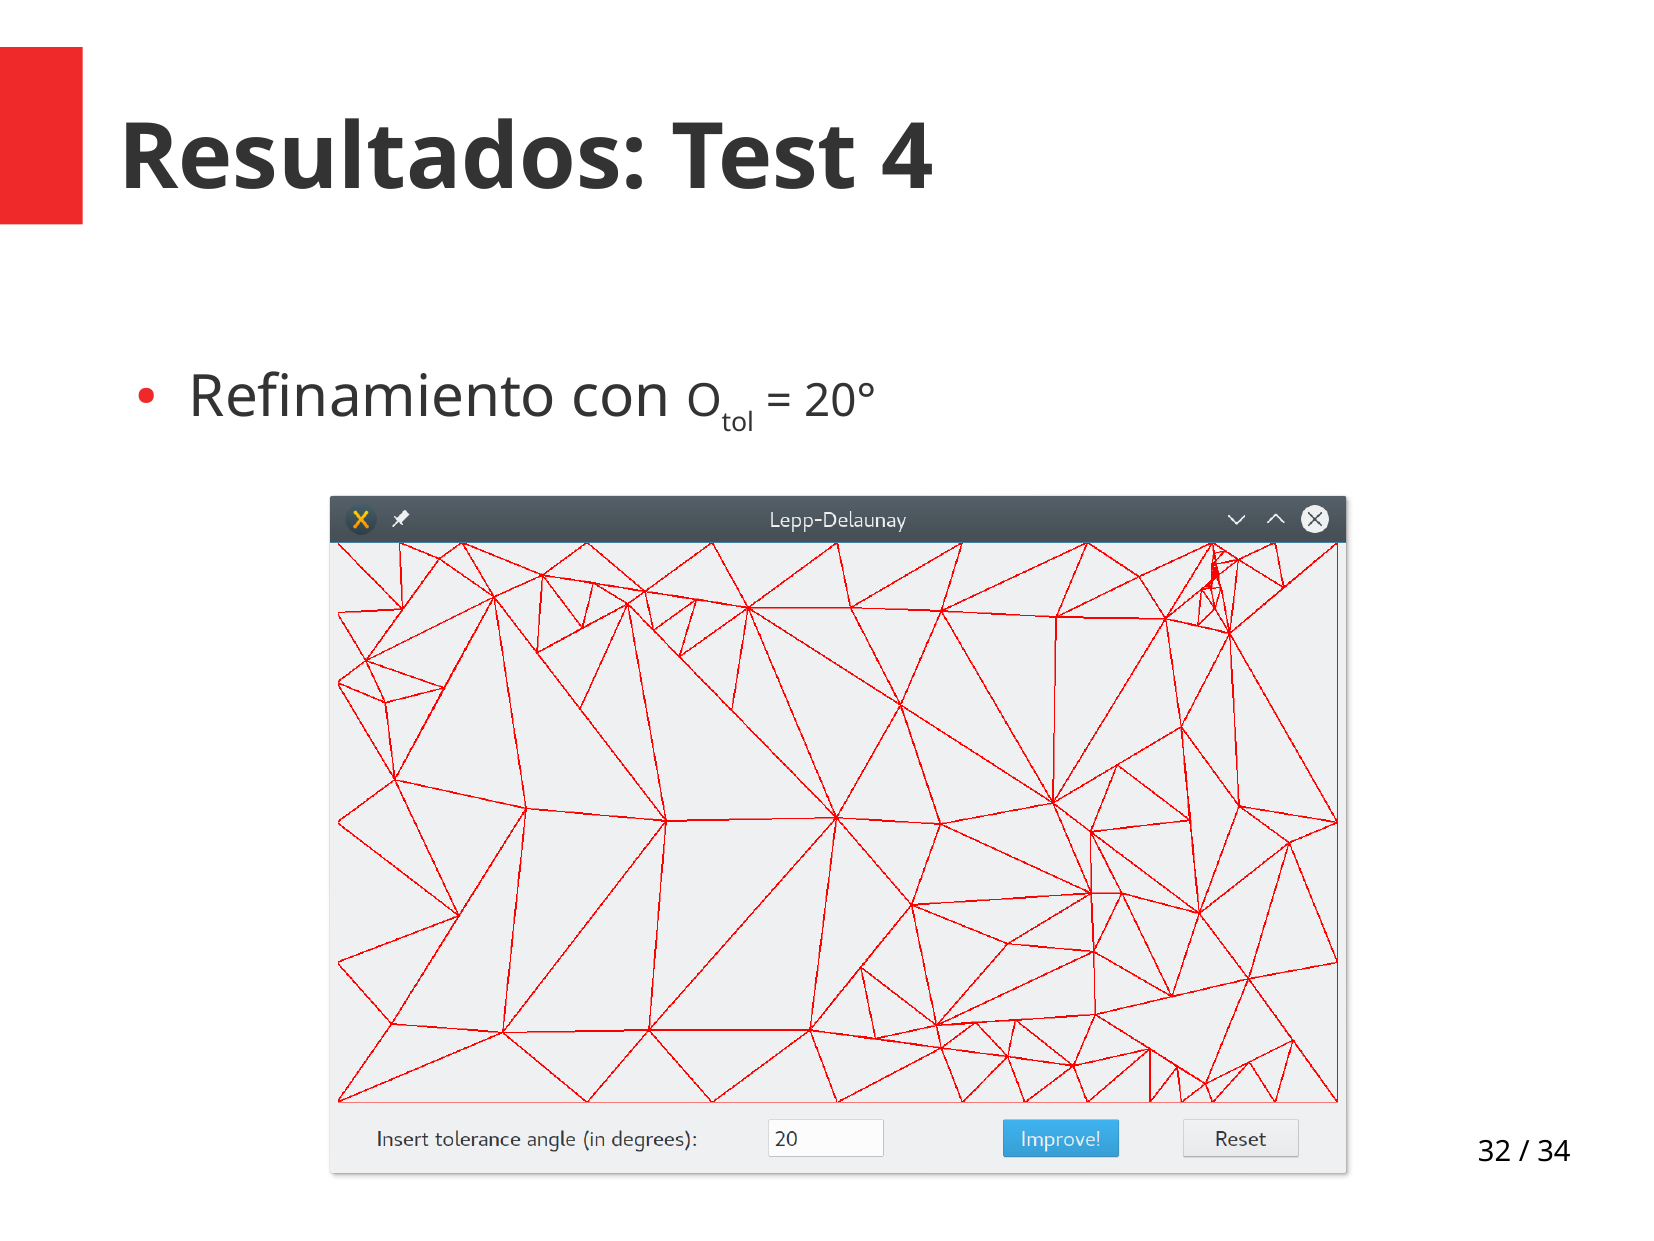

# Resultados: Test 4
Refinamiento con Otol = 20°
32